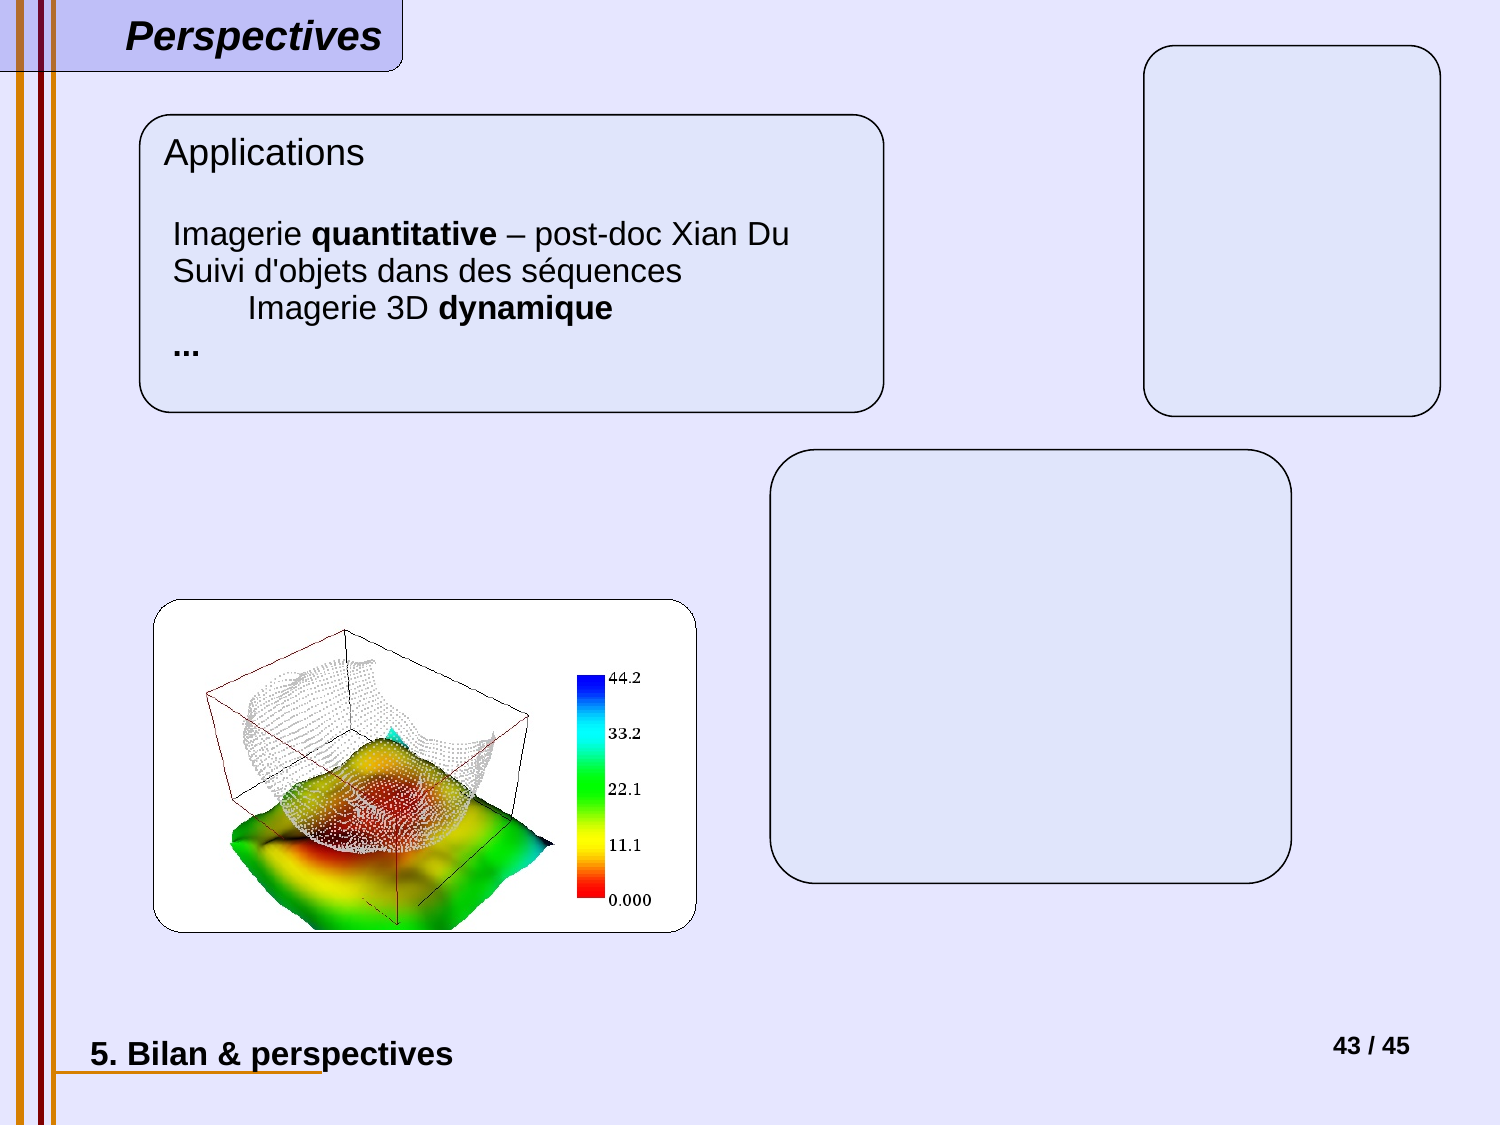

Perspectives
Applications
 Imagerie quantitative – post-doc Xian Du
 Suivi d'objets dans des séquences
 Imagerie 3D dynamique
 ...
43
# 5. Bilan & perspectives